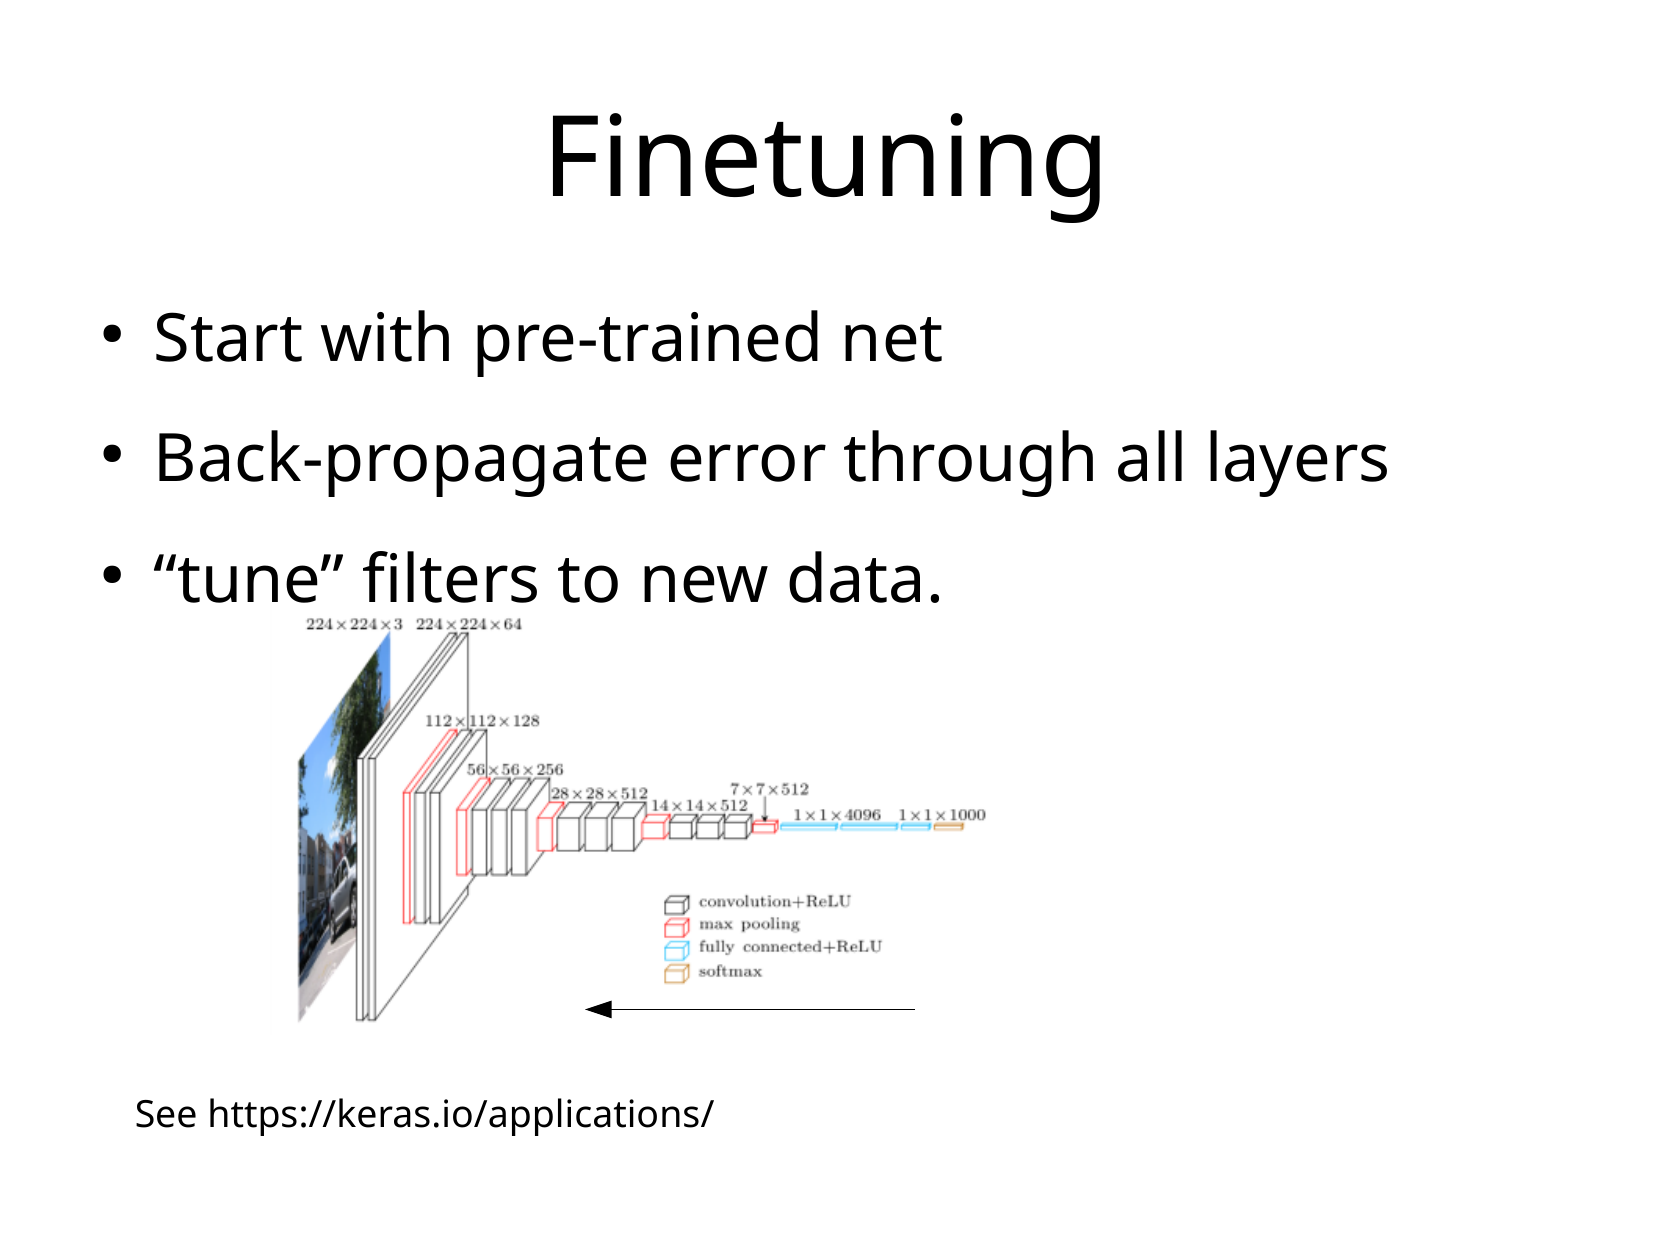

# Finetuning
Start with pre-trained net
Back-propagate error through all layers
“tune” filters to new data.
See https://keras.io/applications/